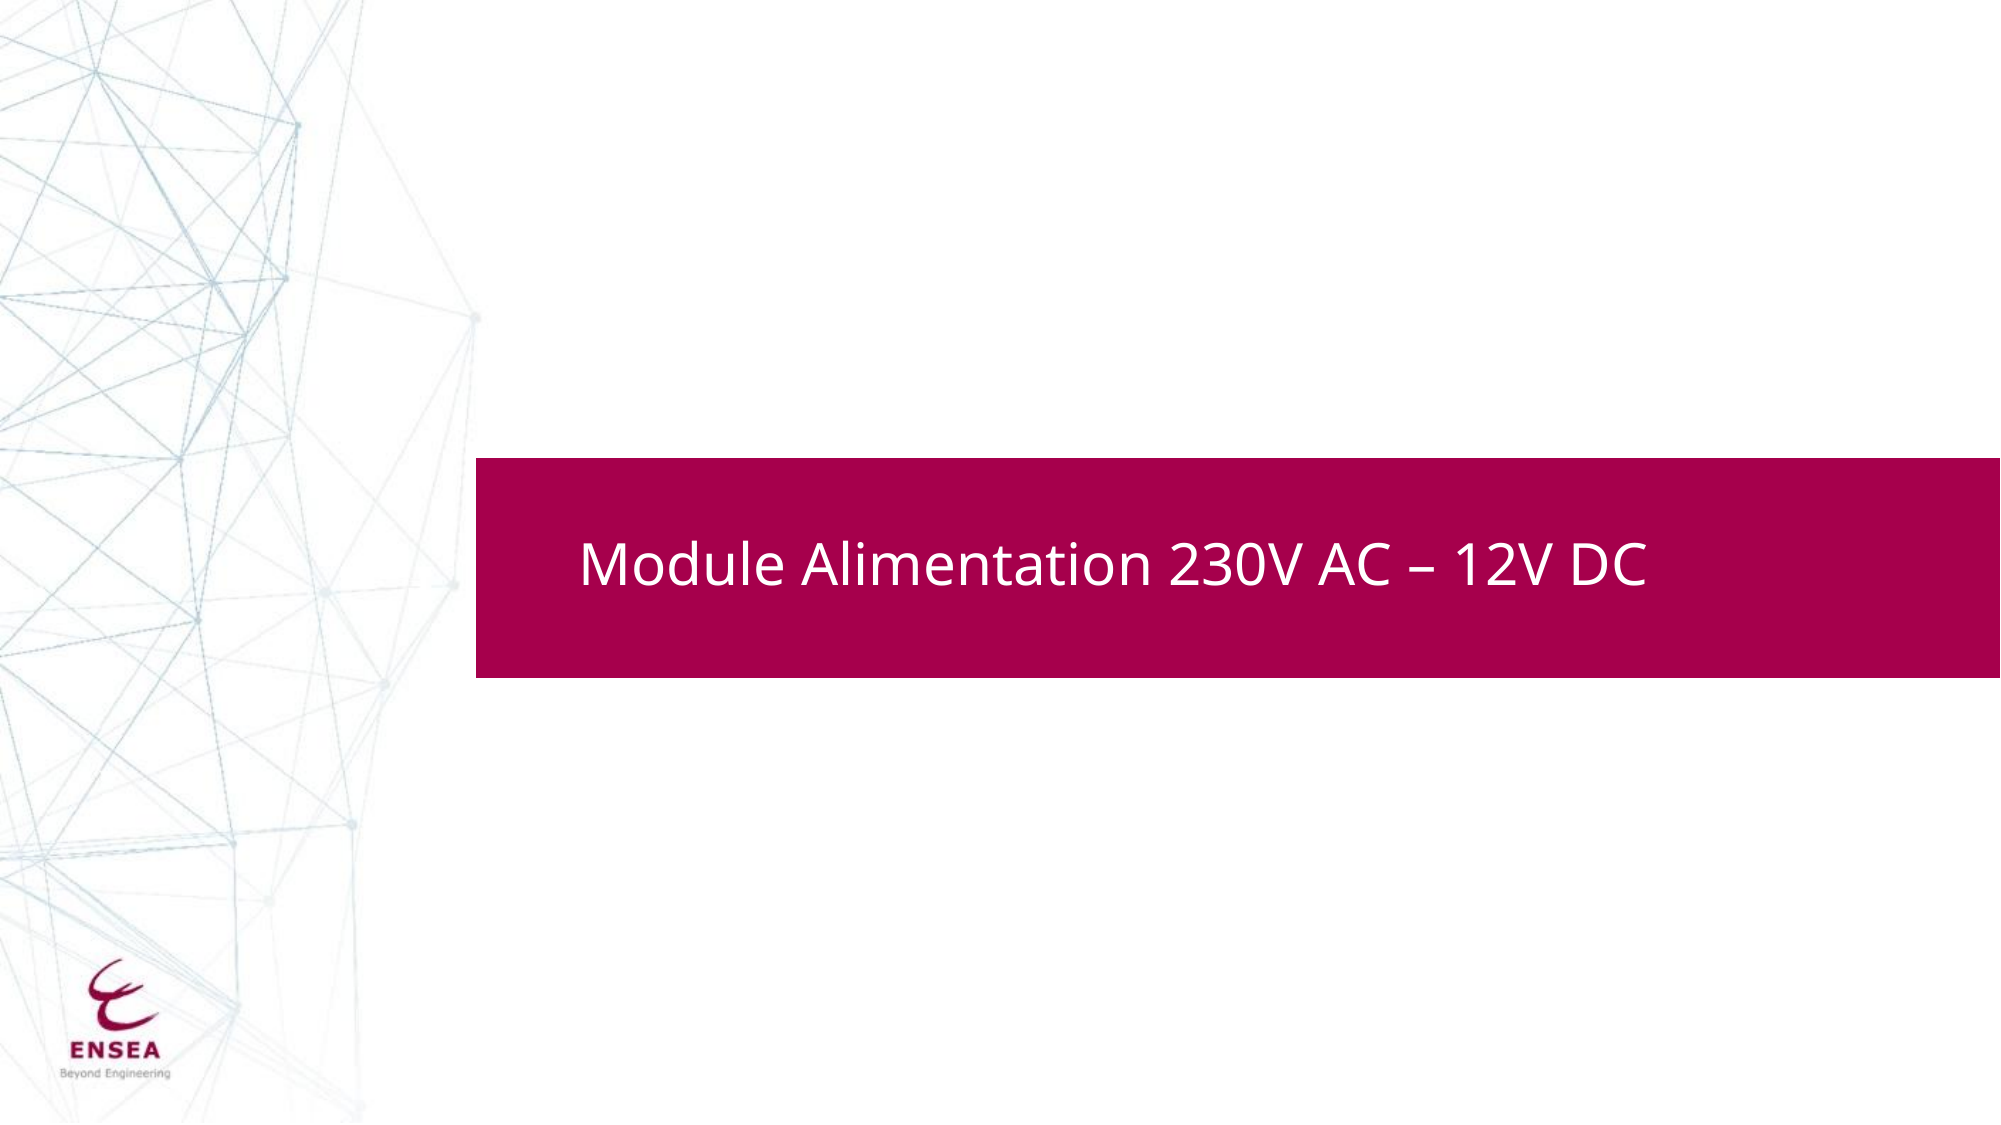

Module Alimentation 230V AC – 12V DC